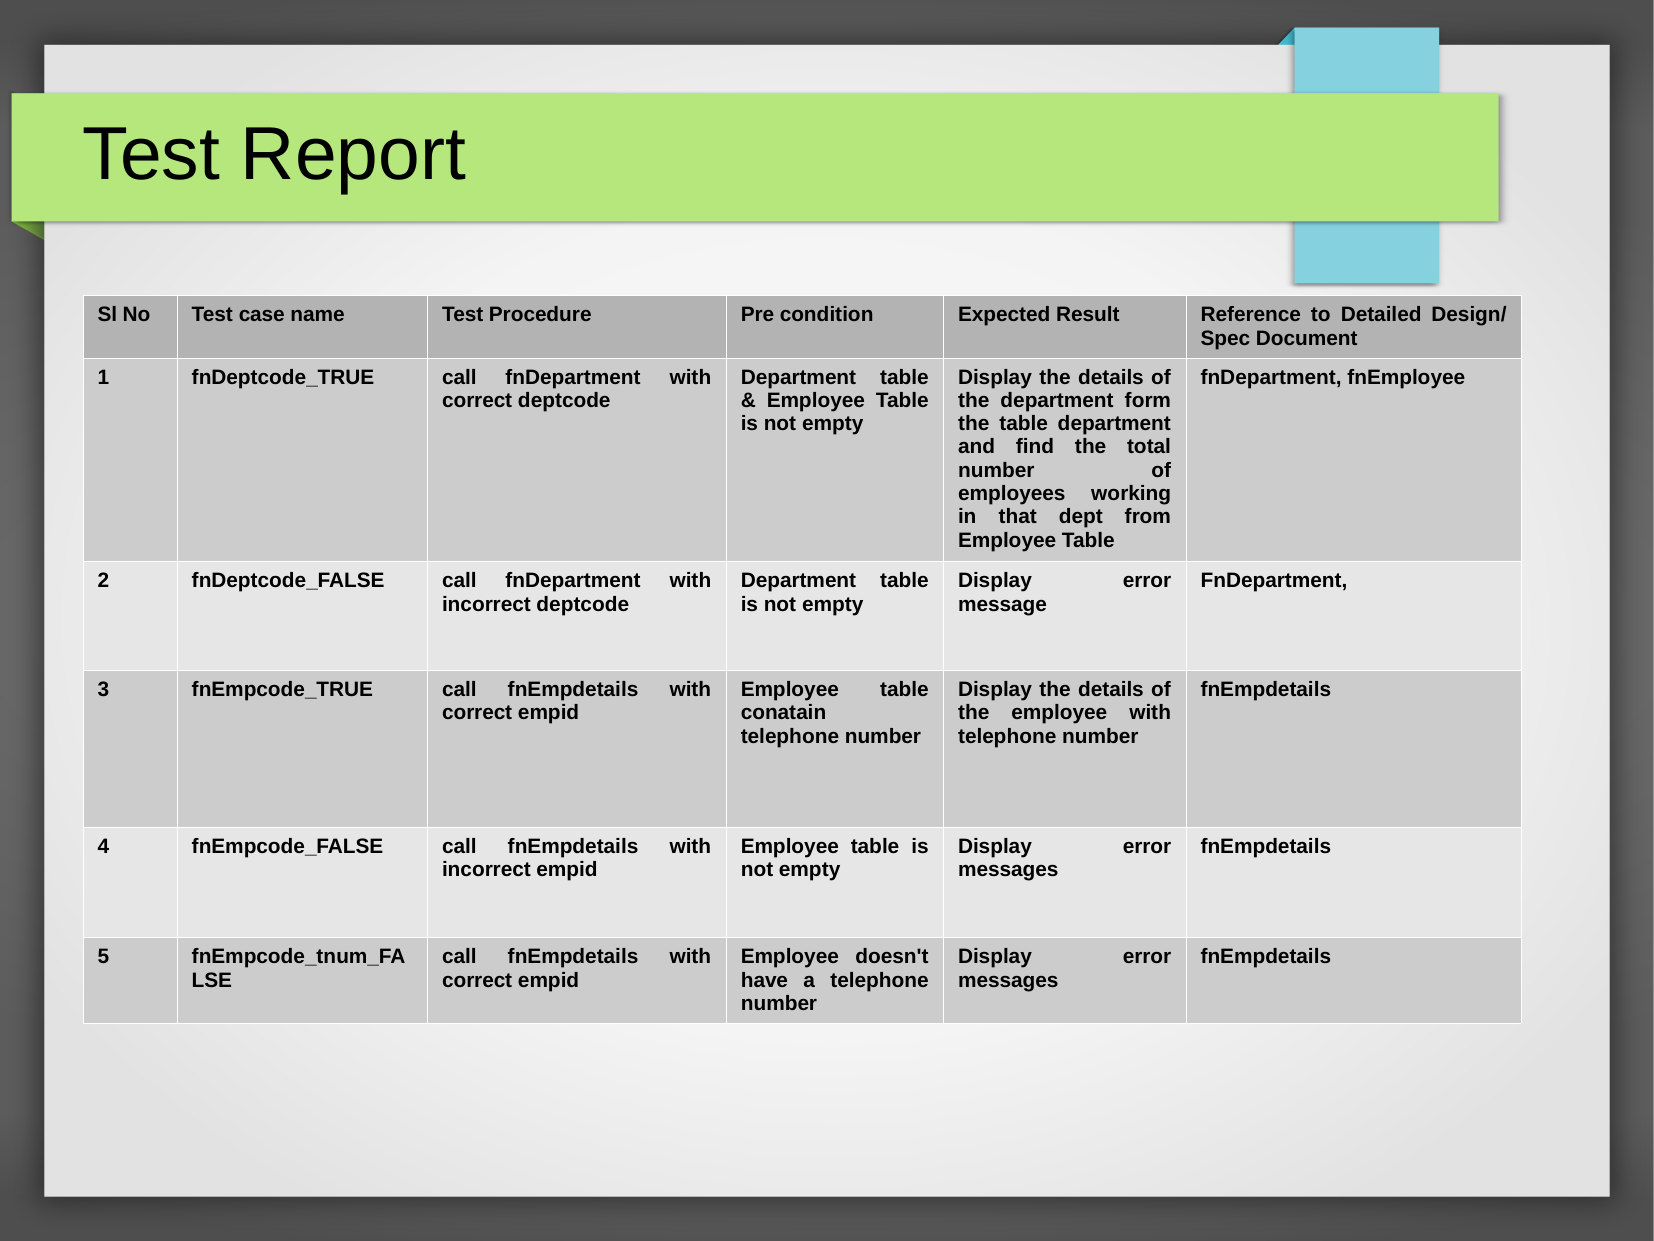

# Test Report
| Sl No | Test case name | Test Procedure | Pre condition | Expected Result | Reference to Detailed Design/ Spec Document |
| --- | --- | --- | --- | --- | --- |
| 1 | fnDeptcode\_TRUE | call fnDepartment with correct deptcode | Department table & Employee Table is not empty | Display the details of the department form the table department and find the total number of employees working in that dept from Employee Table | fnDepartment, fnEmployee |
| 2 | fnDeptcode\_FALSE | call fnDepartment with incorrect deptcode | Department table is not empty | Display error message | FnDepartment, |
| 3 | fnEmpcode\_TRUE | call fnEmpdetails with correct empid | Employee table conatain telephone number | Display the details of the employee with telephone number | fnEmpdetails |
| 4 | fnEmpcode\_FALSE | call fnEmpdetails with incorrect empid | Employee table is not empty | Display error messages | fnEmpdetails |
| 5 | fnEmpcode\_tnum\_FALSE | call fnEmpdetails with correct empid | Employee doesn't have a telephone number | Display error messages | fnEmpdetails |